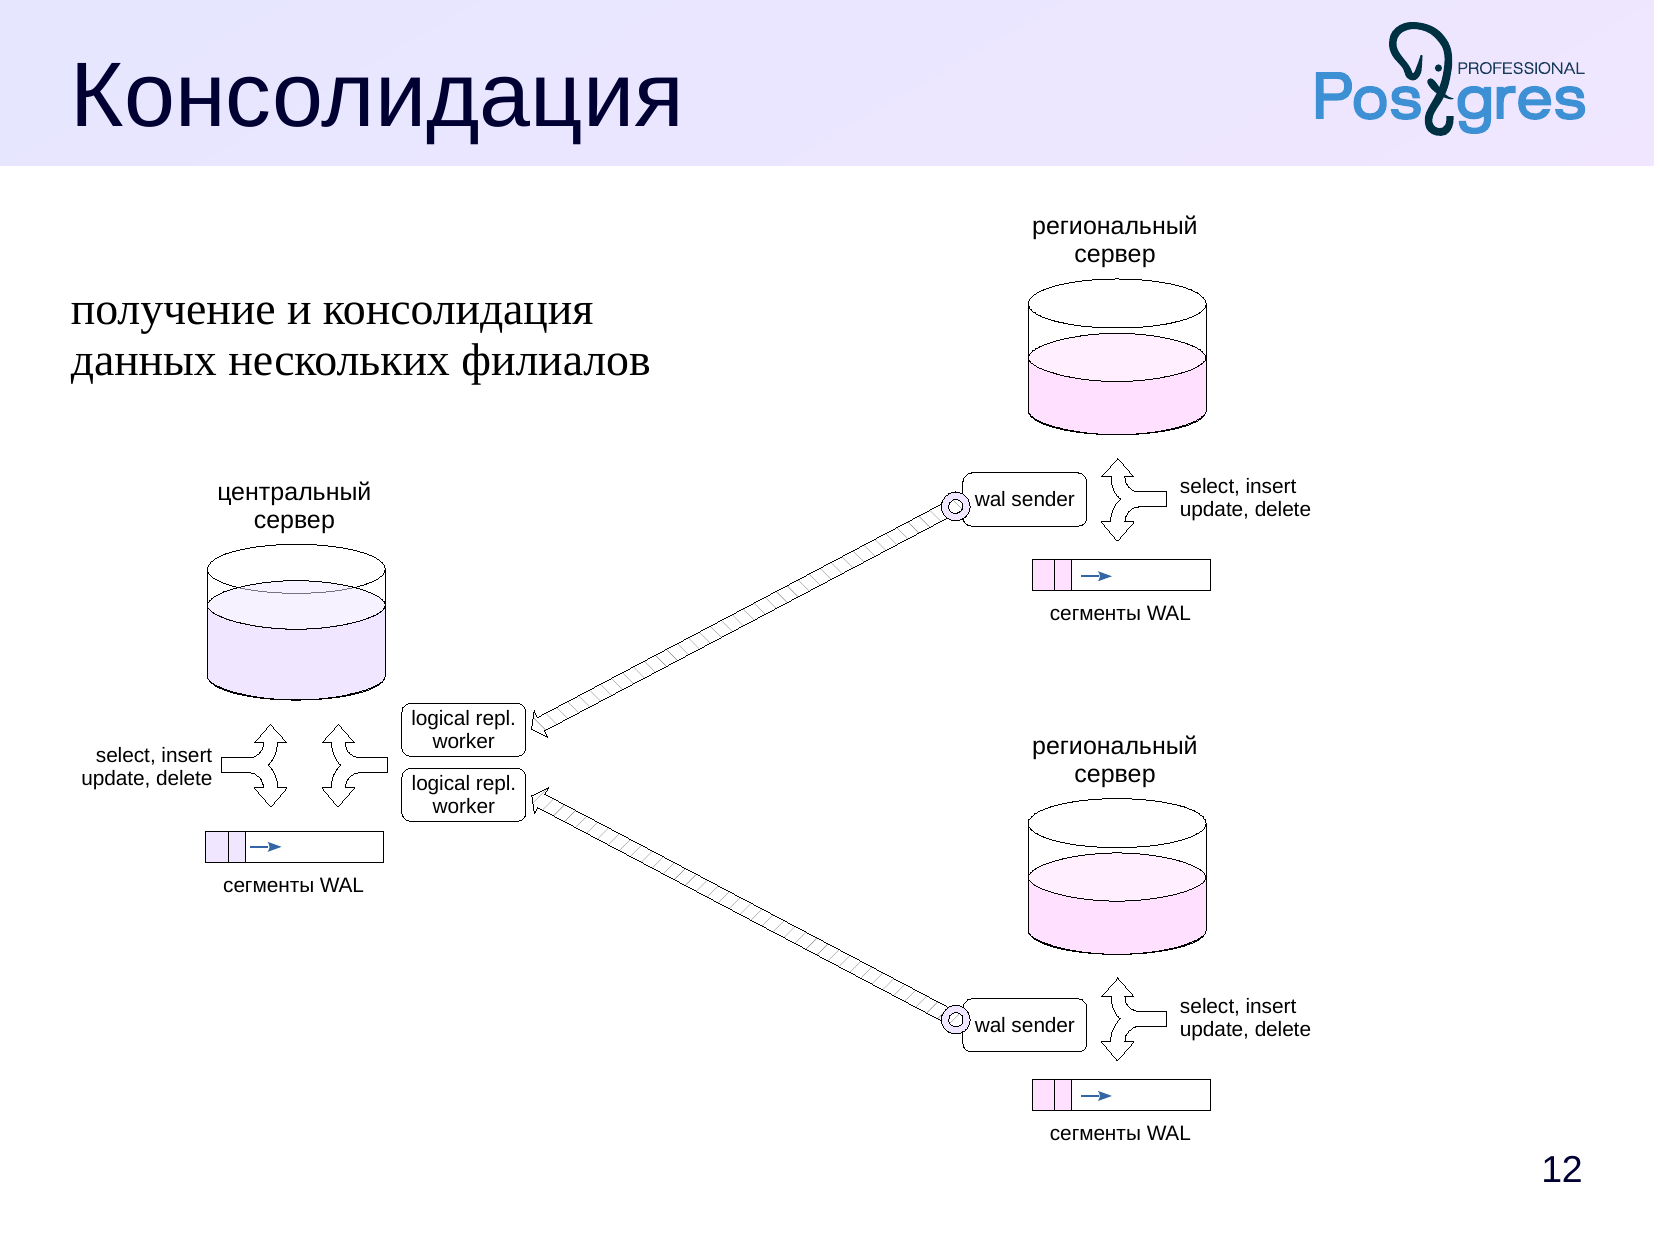

Консолидация
региональный
сервер
# получение и консолидация
данных нескольких филиалов
select, insert
update, delete
центральный
сервер
wal sender
сегменты WAL
logical repl.
worker
региональный
сервер
select, insert
update, delete
logical repl.
worker
сегменты WAL
select, insert
update, delete
wal sender
сегменты WAL